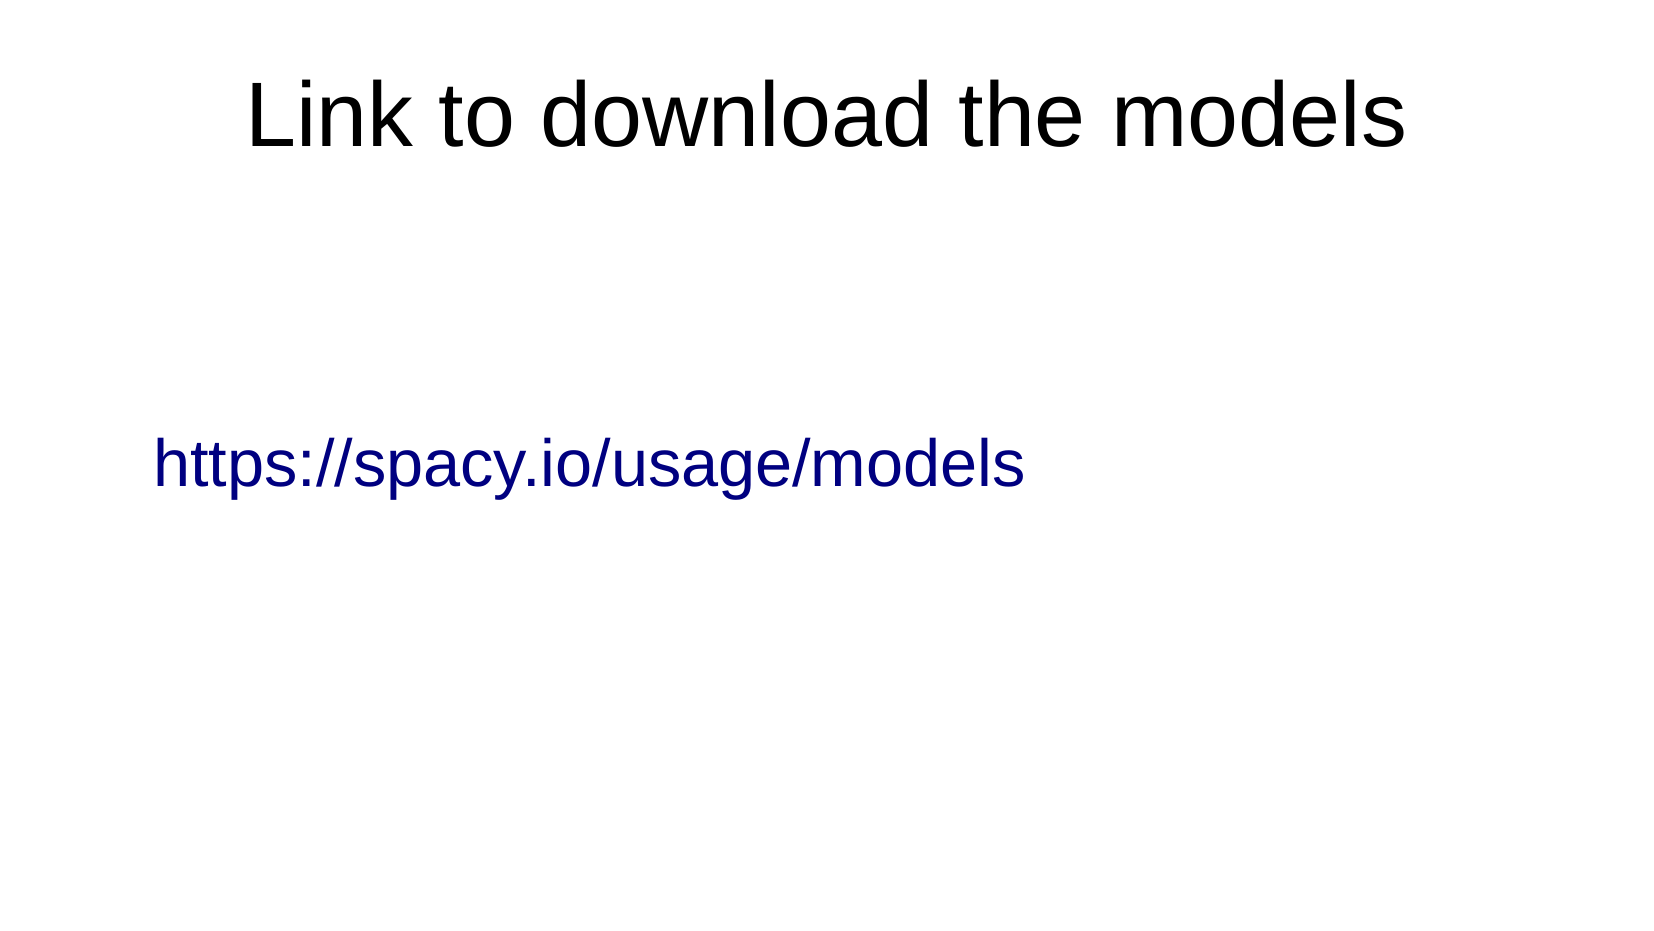

# Link to download the models
https://spacy.io/usage/models